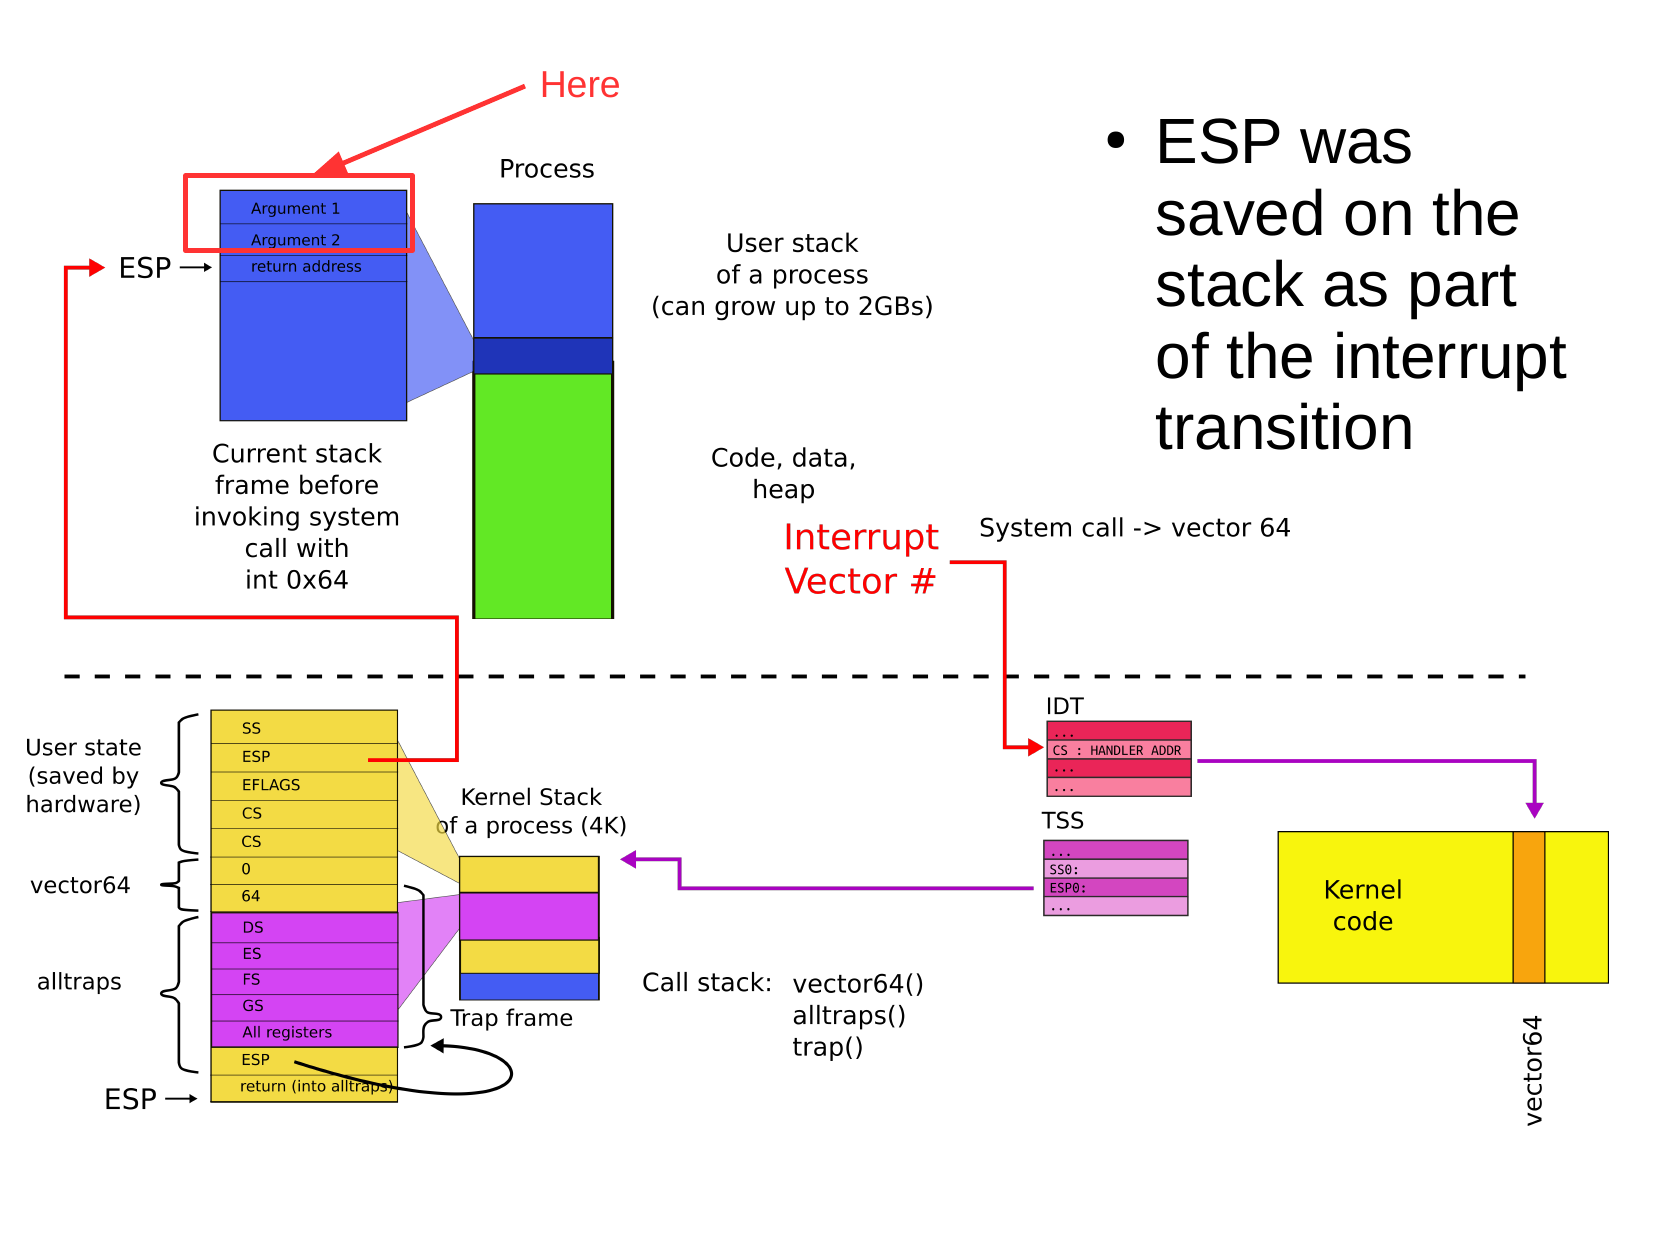

Here
# ESP was saved on the stack as part of the interrupt transition